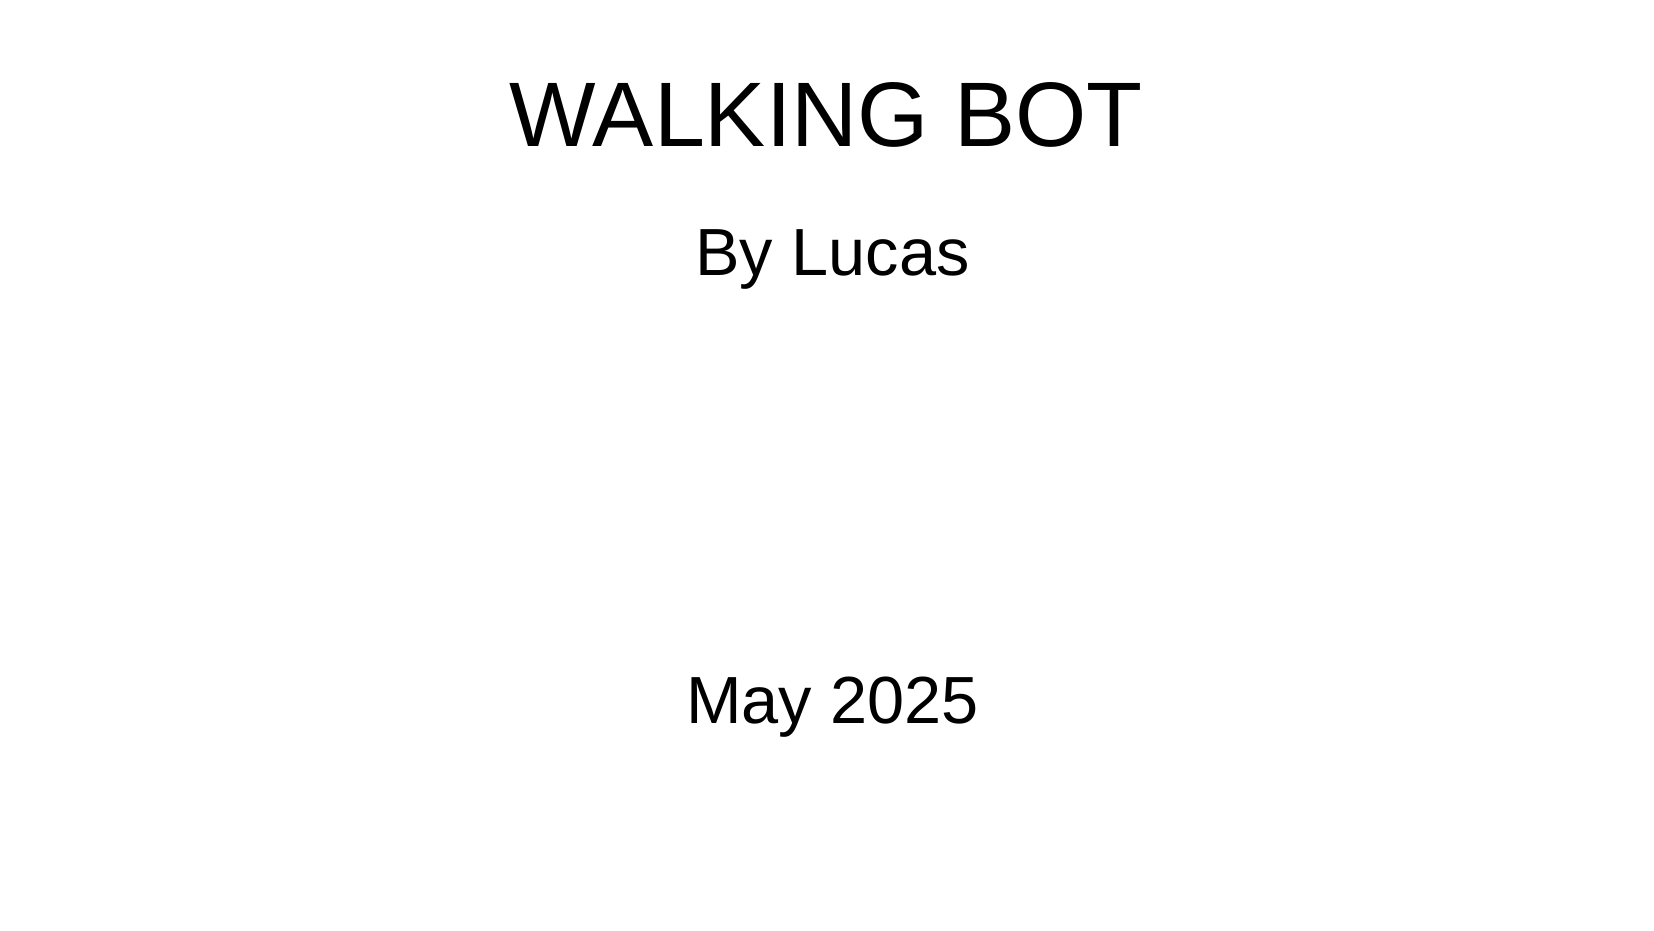

# WALKING BOT
By Lucas
May 2025